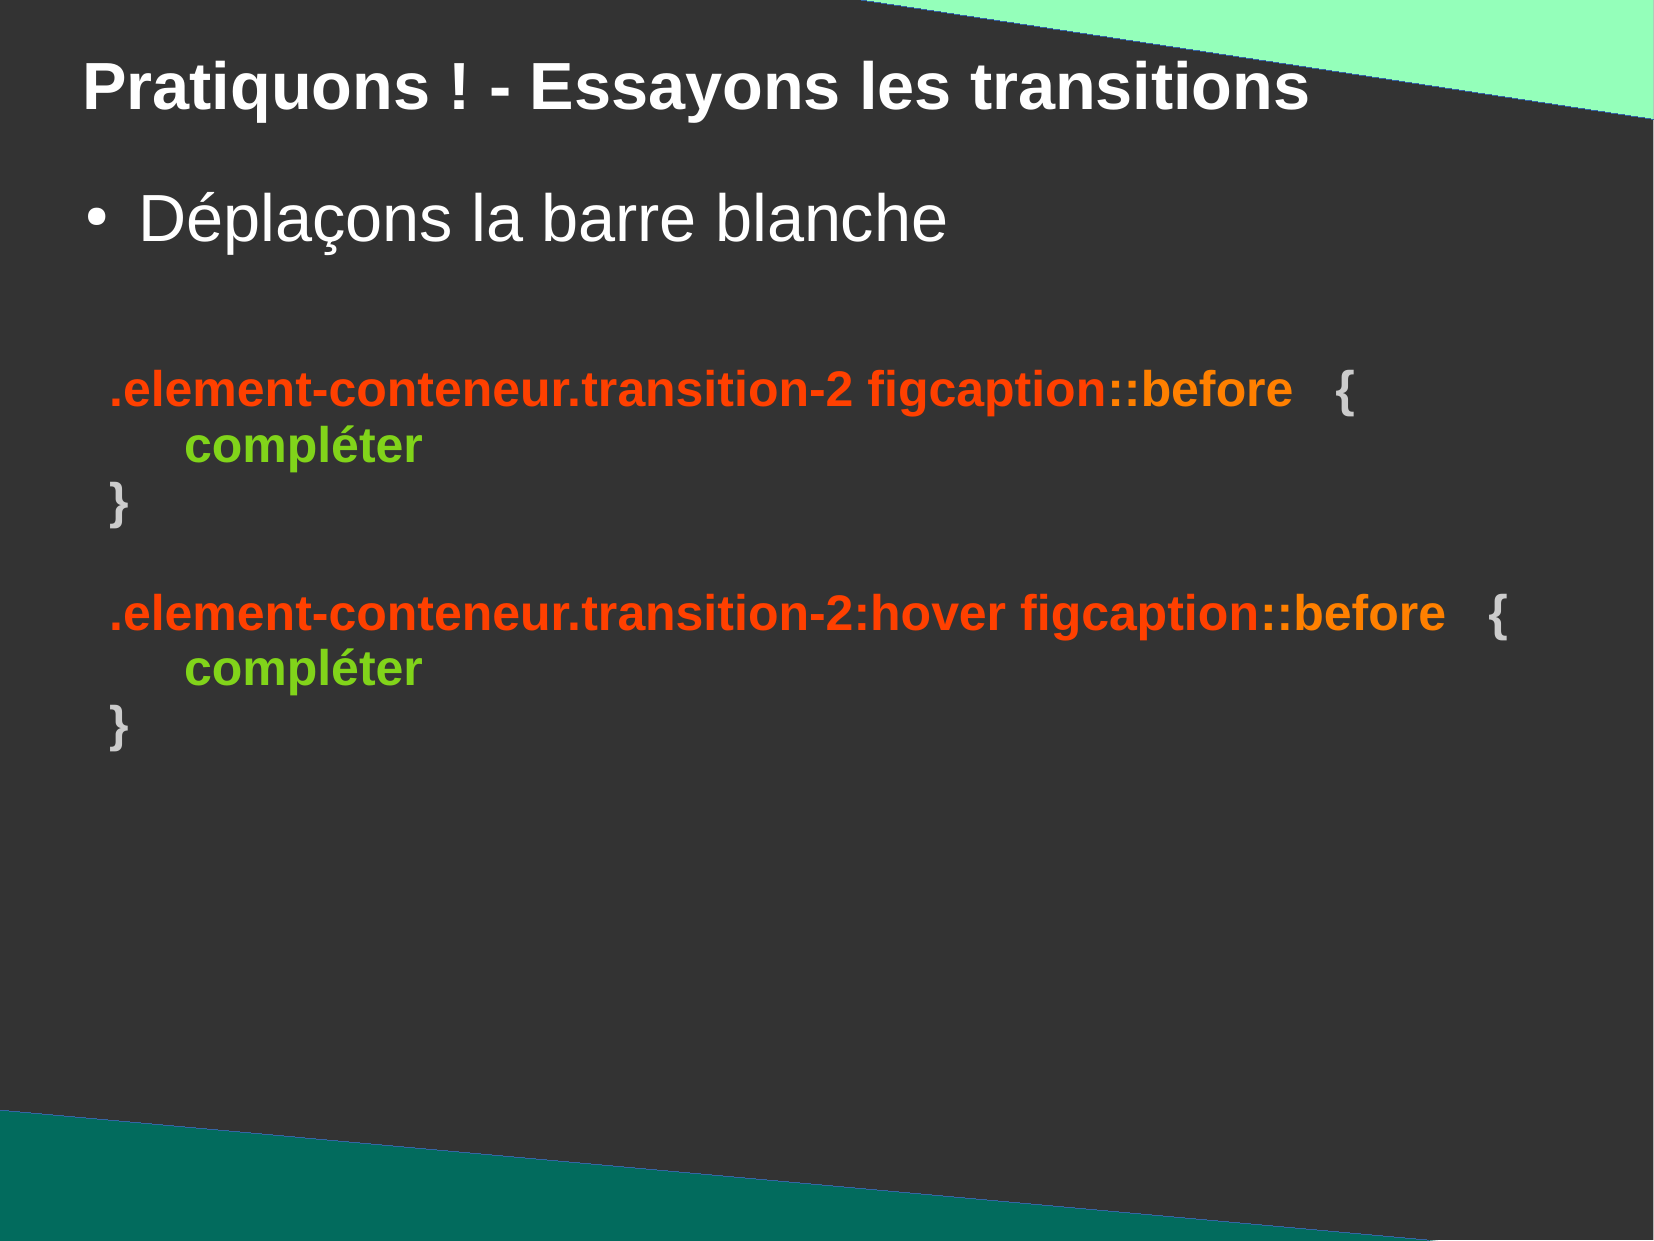

# Pratiquons ! - Essayons les transitions
Déplaçons la barre blanche
.element-conteneur.transition-2 figcaption::before {
	compléter
}
.element-conteneur.transition-2:hover figcaption::before {
	compléter
}